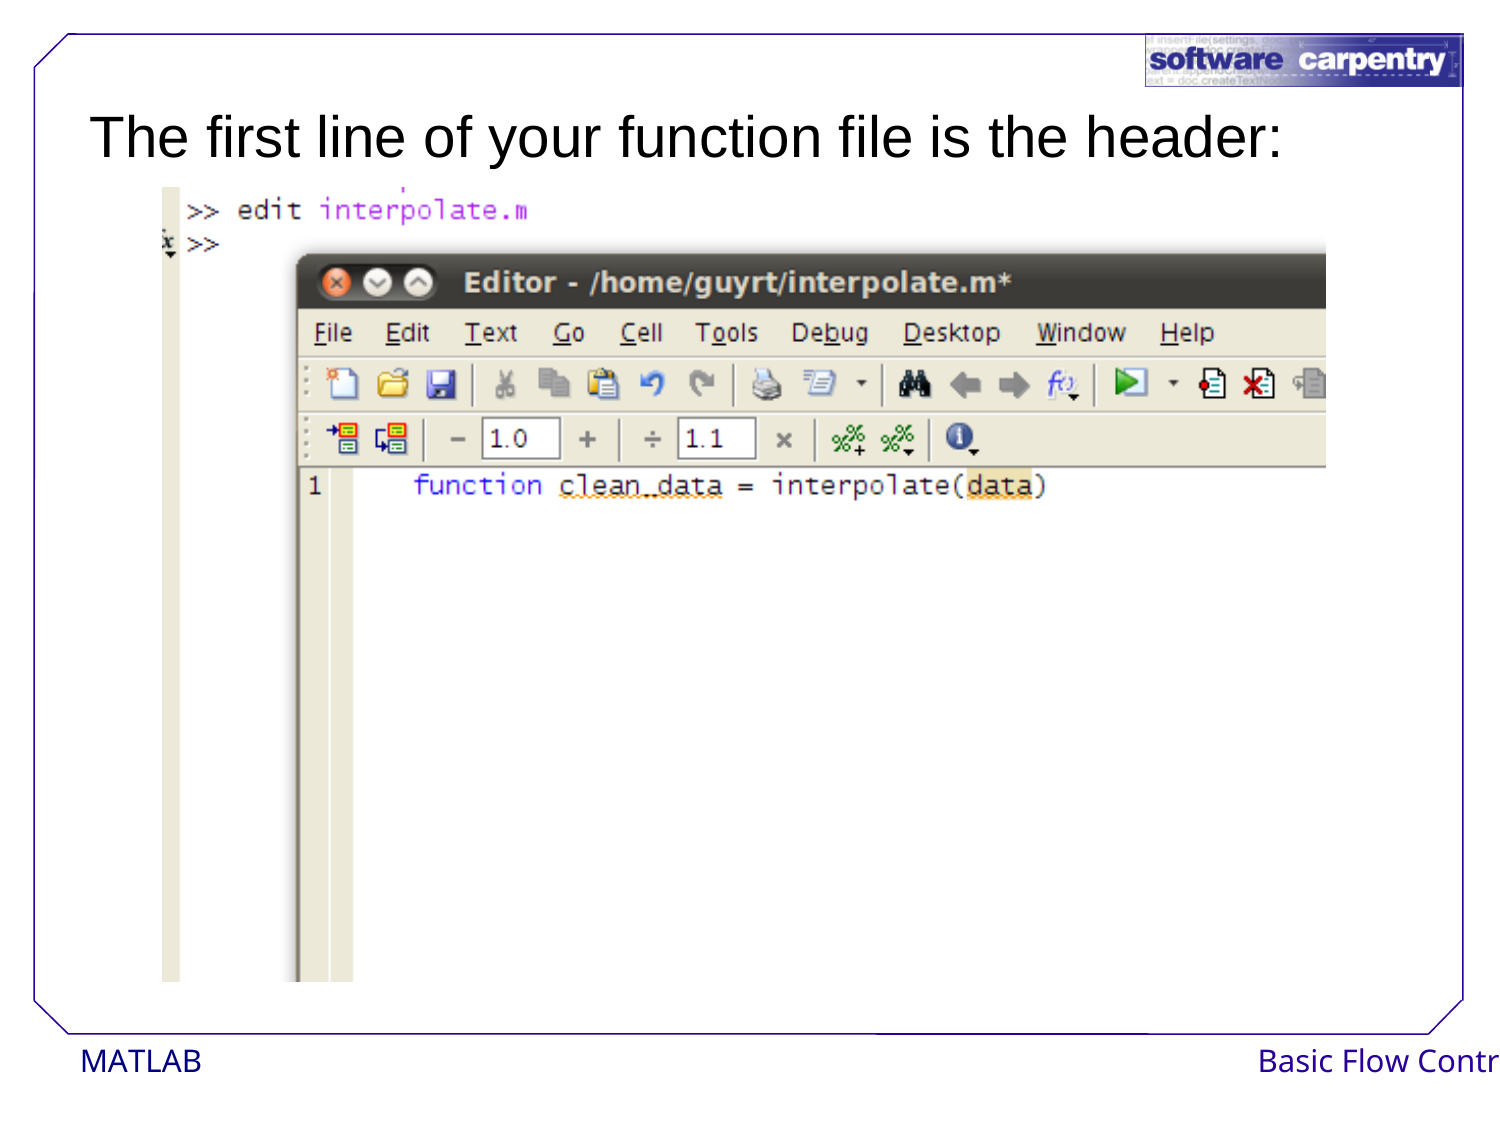

# The first line of your function file is the header: